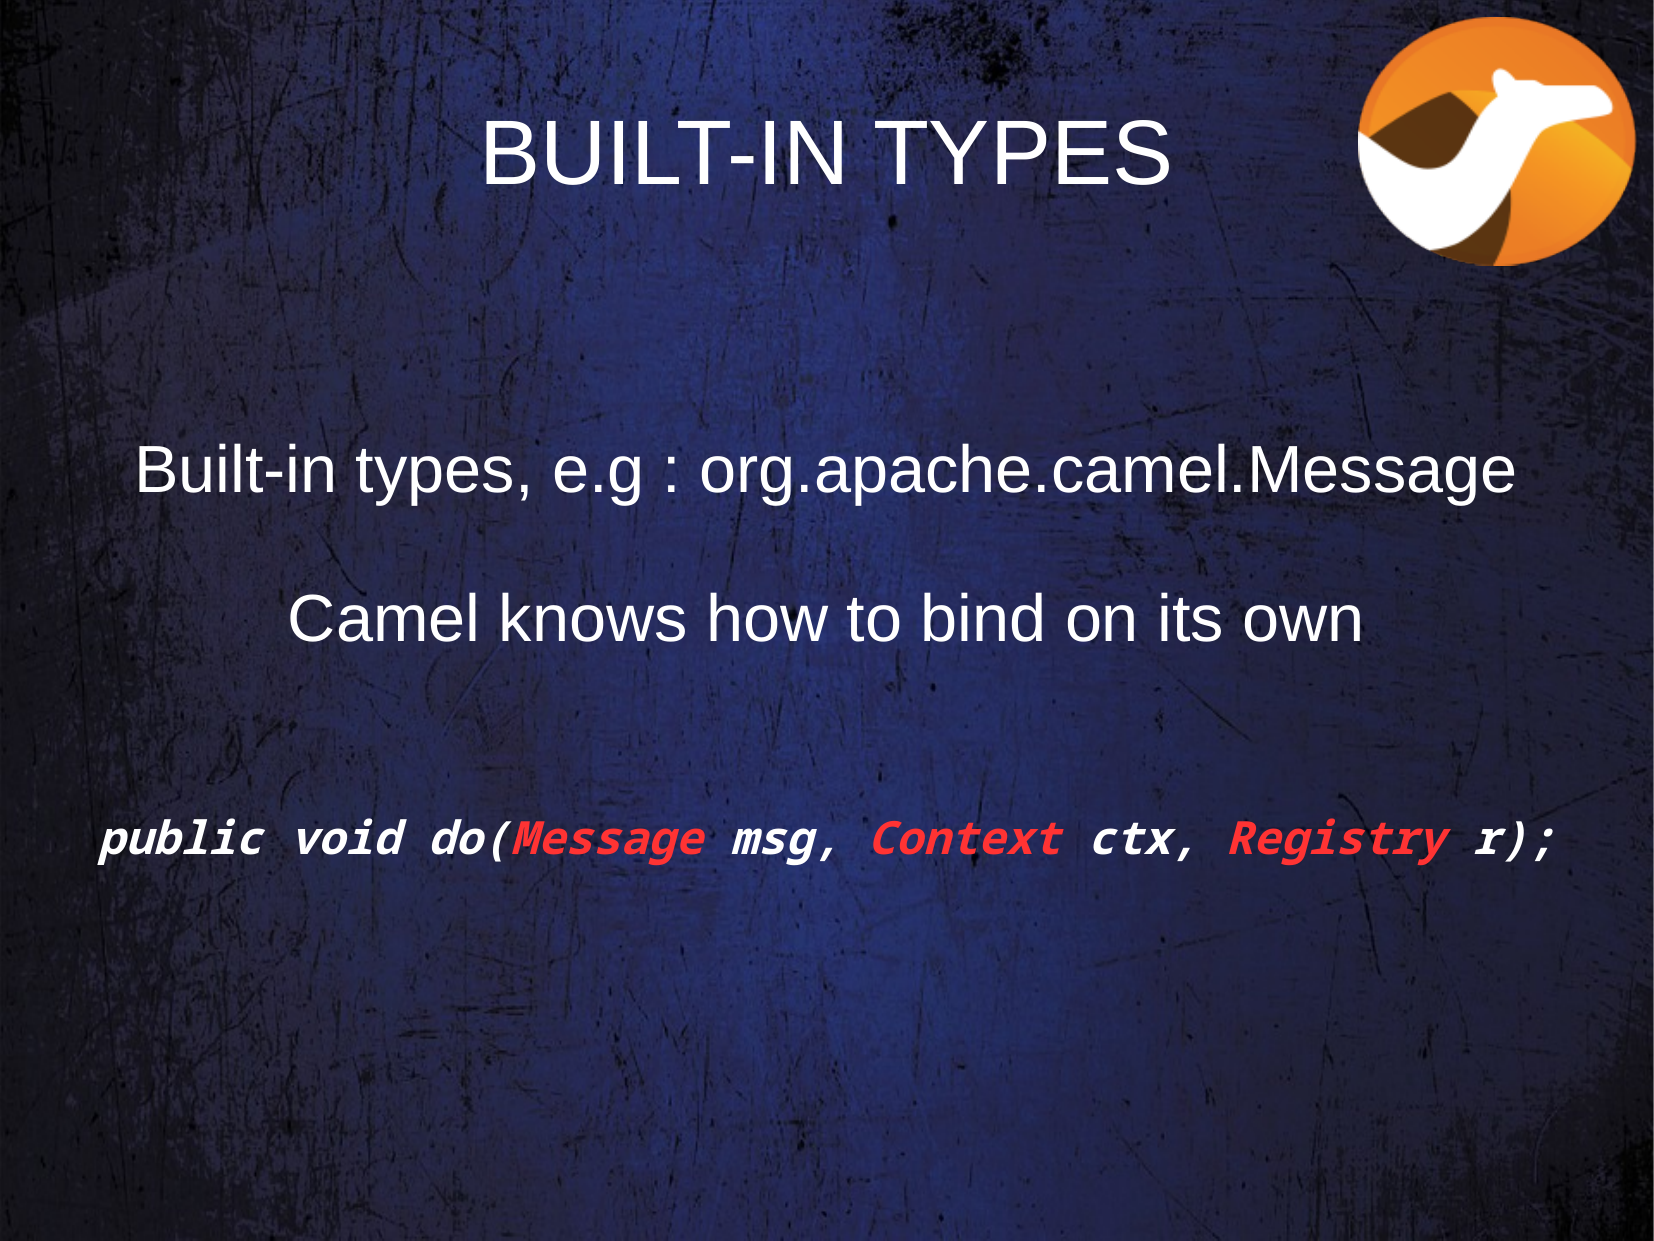

# BUILT-IN TYPES
Built-in types, e.g : org.apache.camel.Message
Camel knows how to bind on its own
public void do(Message msg, Context ctx, Registry r);